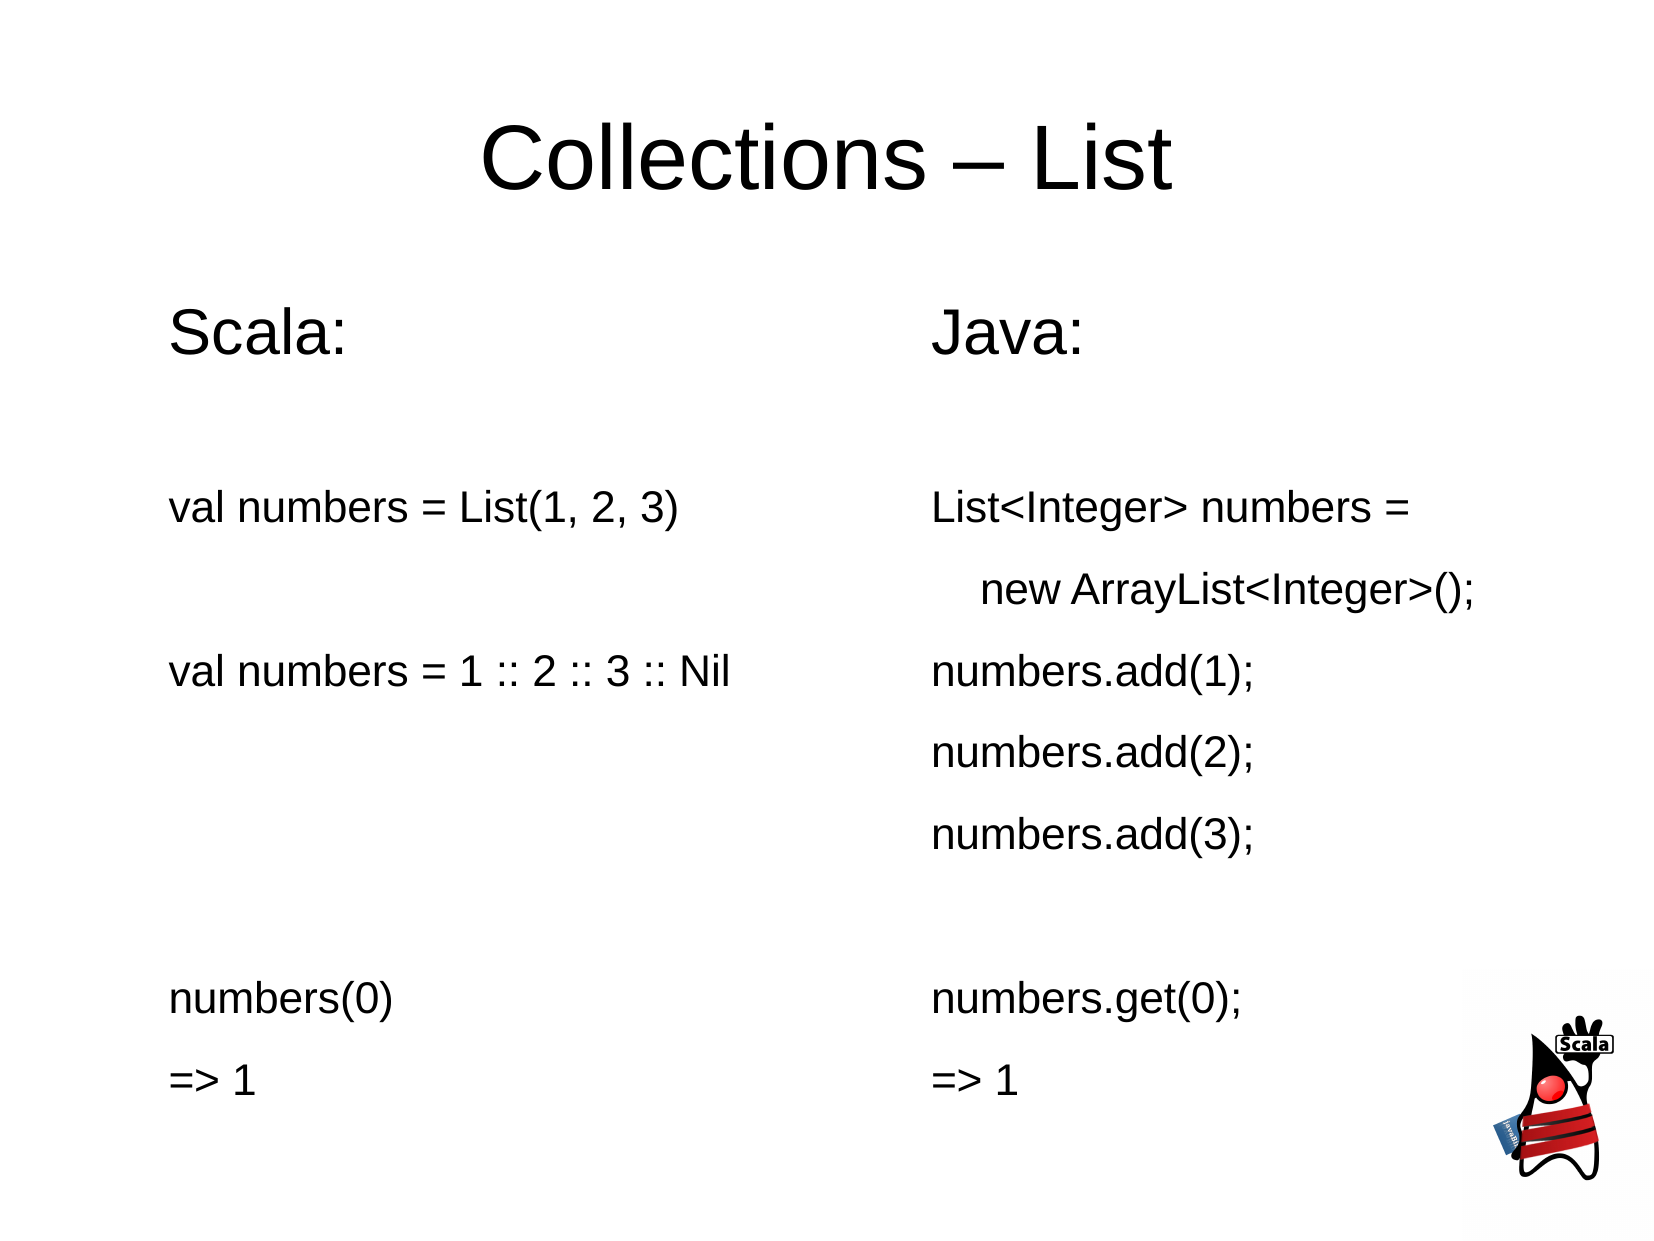

# Collections – List
Scala:
val numbers = List(1, 2, 3)
val numbers = 1 :: 2 :: 3 :: Nil
numbers(0)
=> 1
Java:
List<Integer> numbers =
 new ArrayList<Integer>();
numbers.add(1);
numbers.add(2);
numbers.add(3);
numbers.get(0);
=> 1